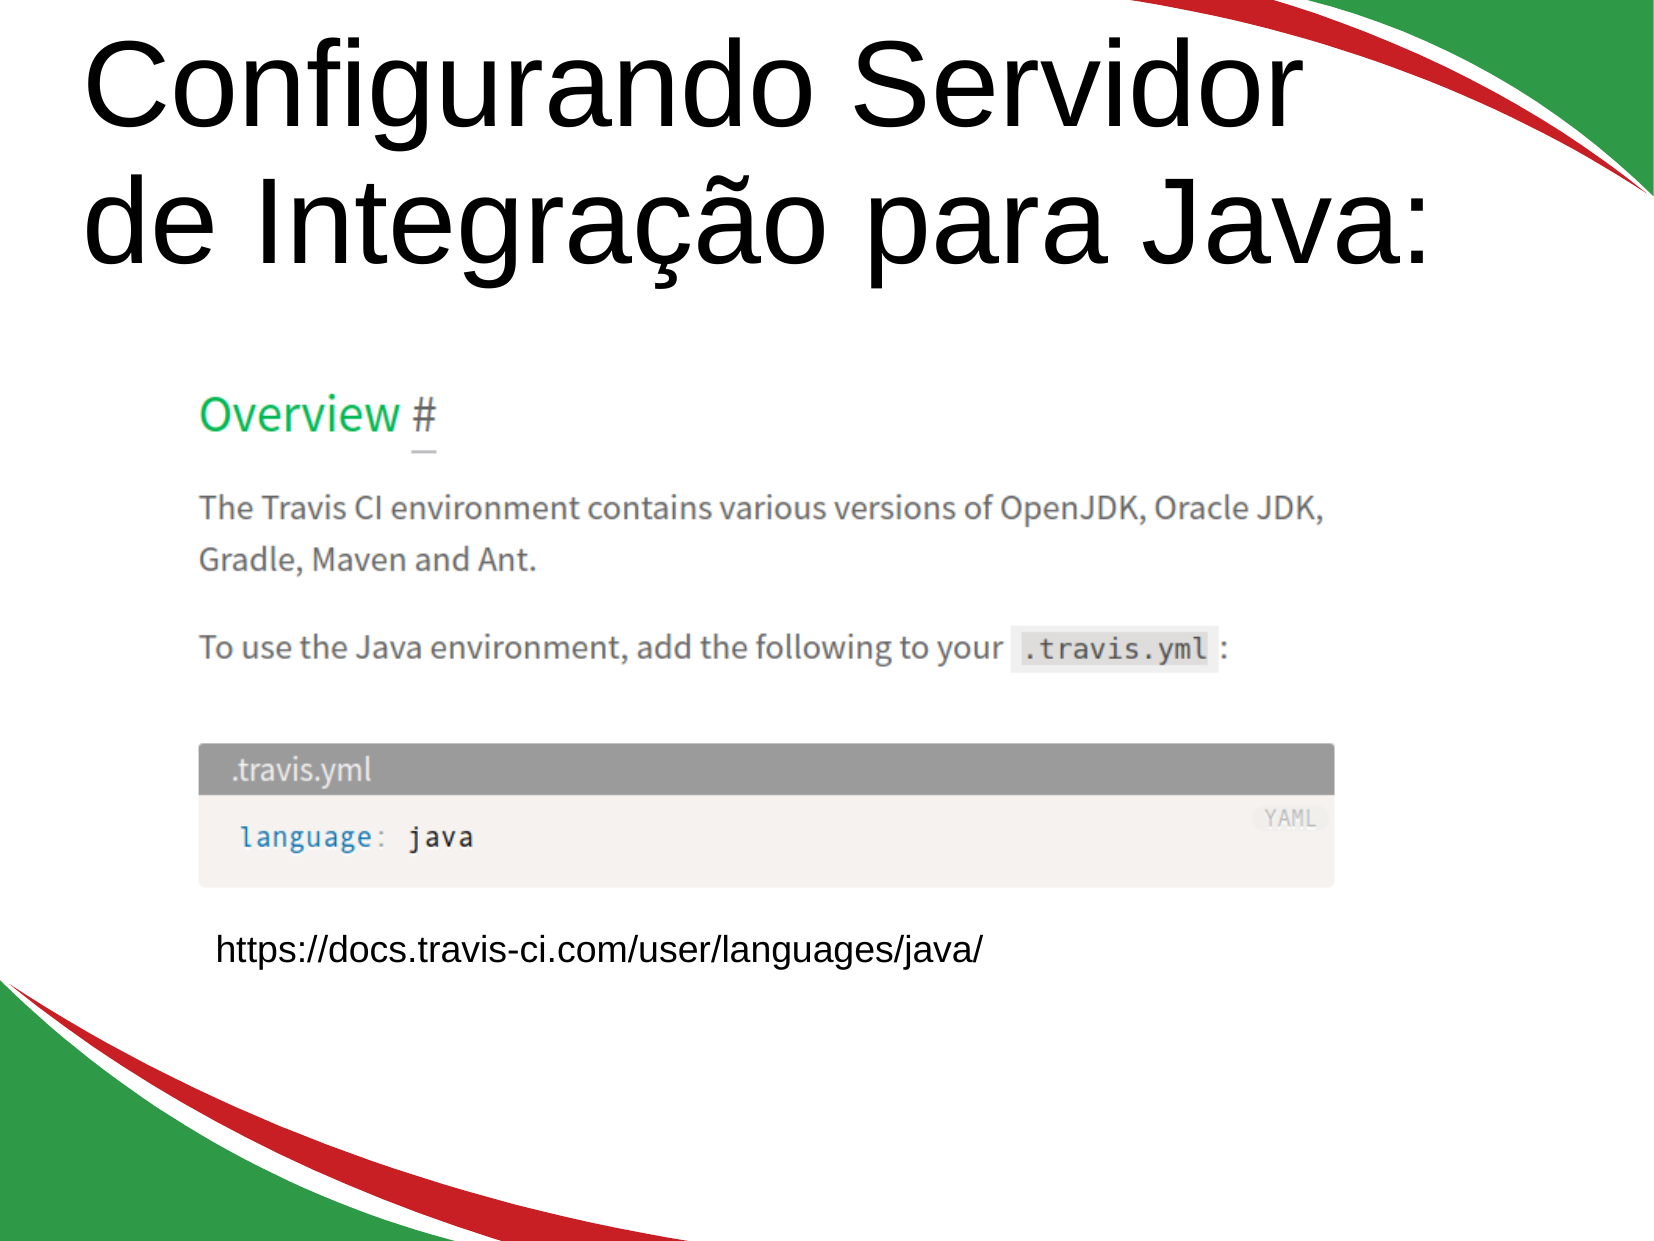

# Configurando Servidor de Integração para Java:
https://docs.travis-ci.com/user/languages/java/